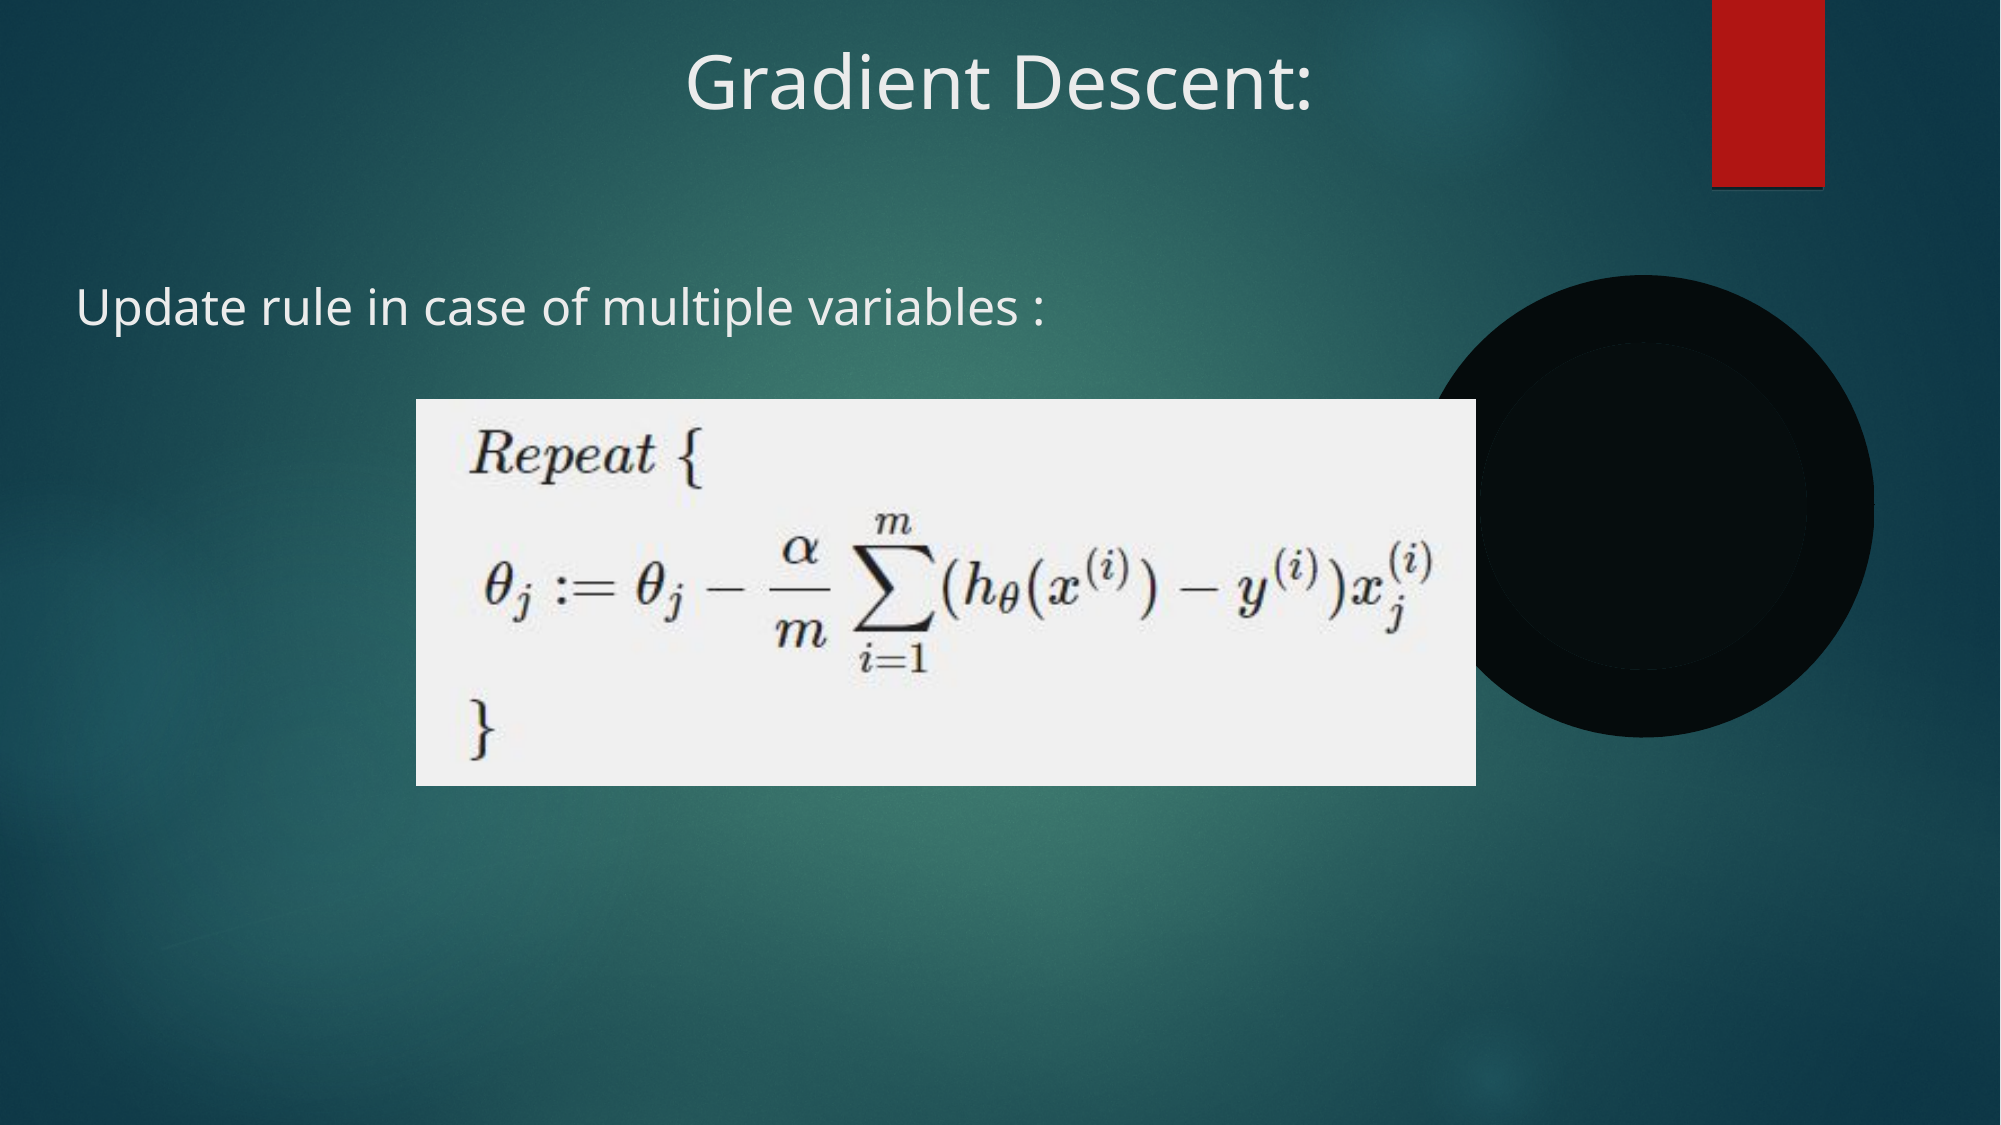

Gradient Descent:
Update rule in case of multiple variables :